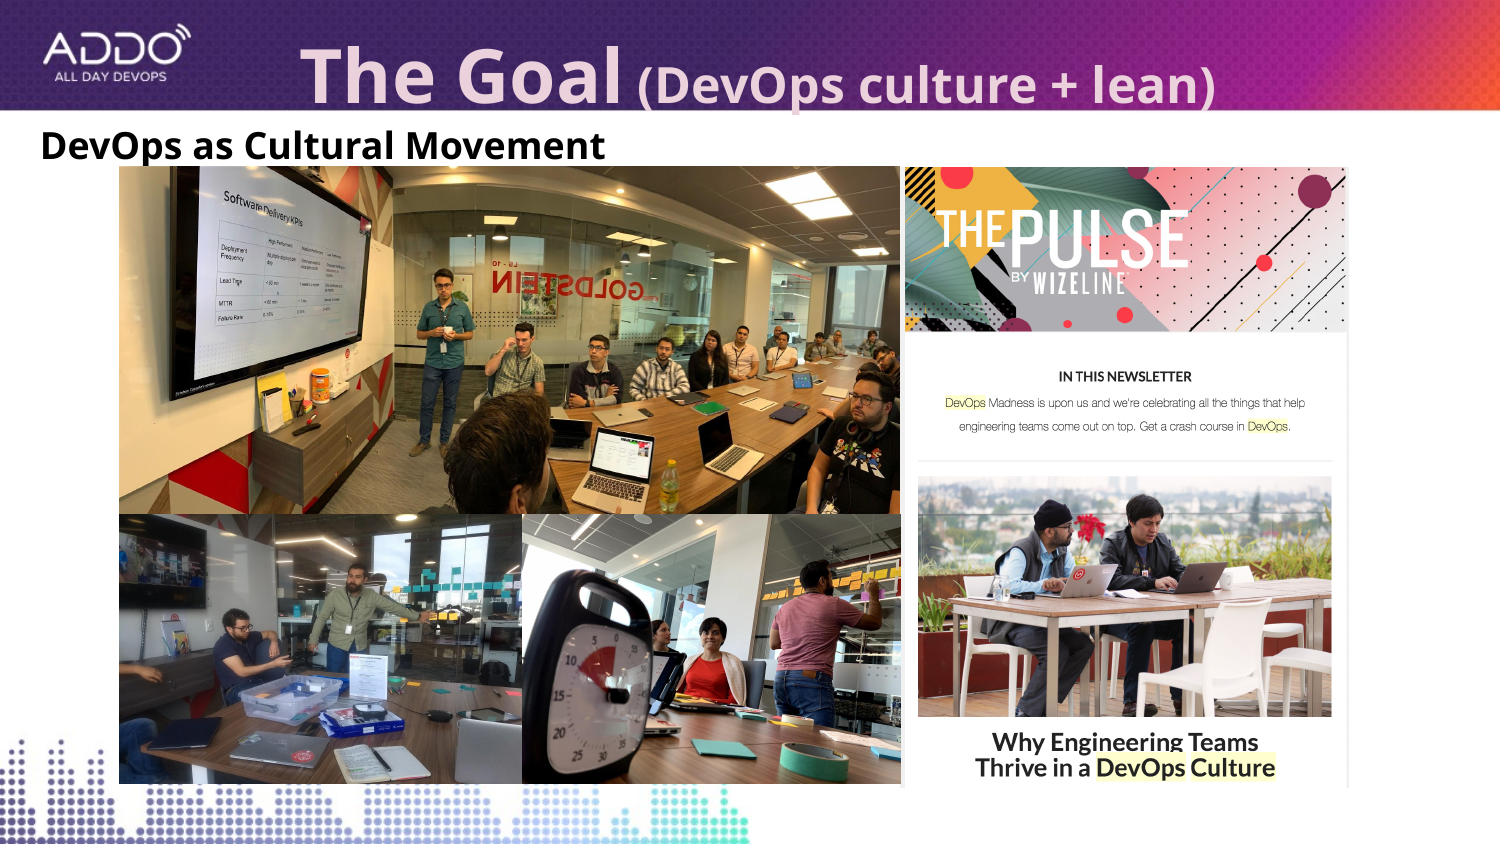

The Goal (DevOps culture + lean)
DevOps as Cultural Movement